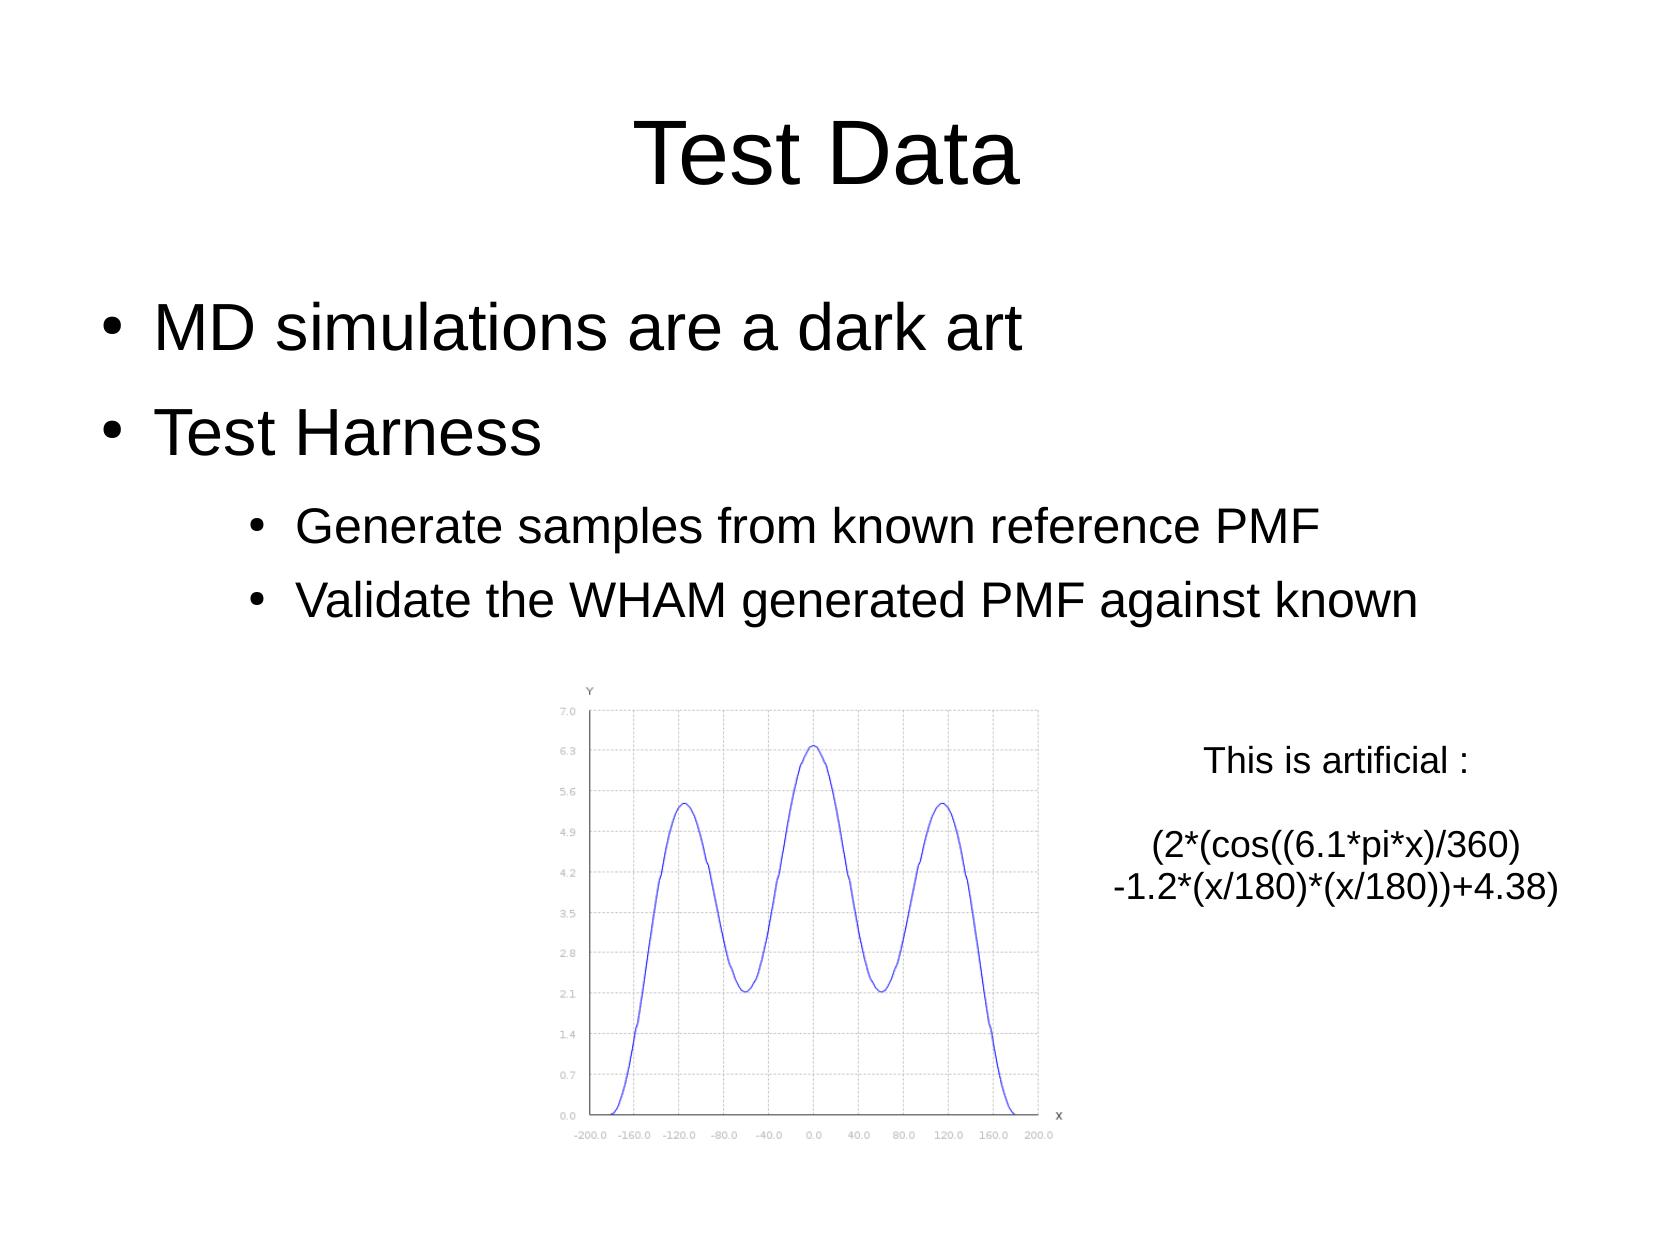

# Test Data
MD simulations are a dark art
Test Harness
Generate samples from known reference PMF
Validate the WHAM generated PMF against known
This is artificial :
(2*(cos((6.1*pi*x)/360)
-1.2*(x/180)*(x/180))+4.38)